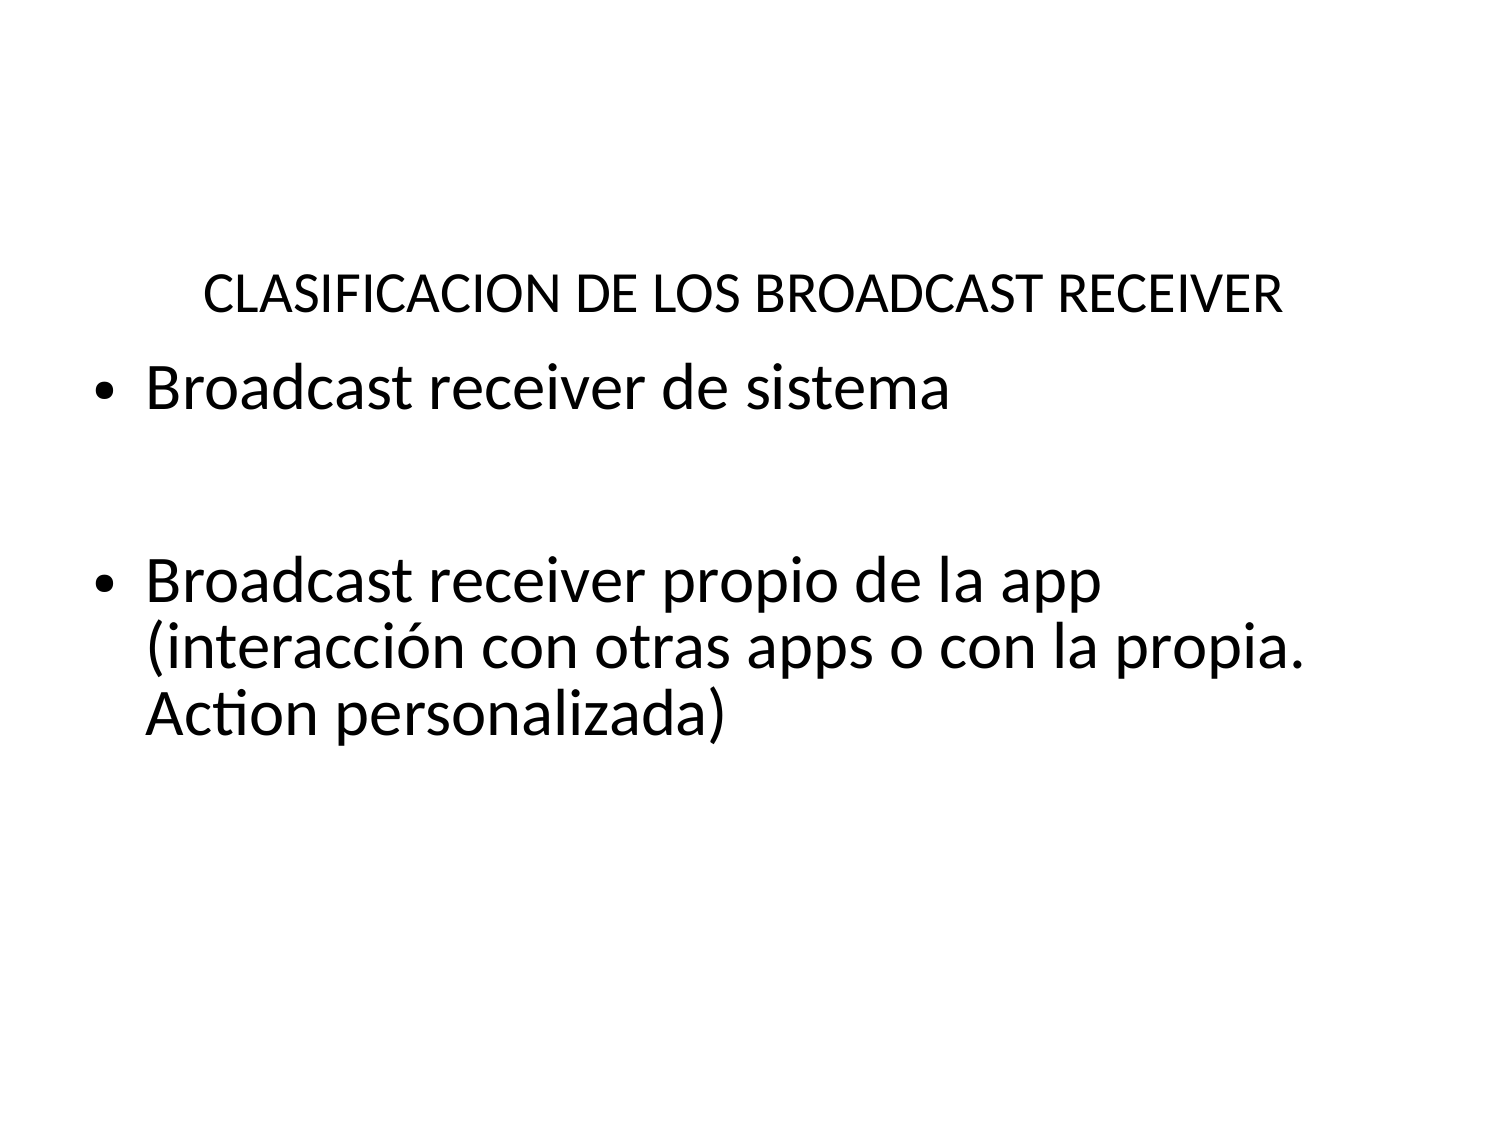

# CLASIFICACION DE LOS BROADCAST RECEIVER
Broadcast receiver de sistema
Broadcast receiver propio de la app (interacción con otras apps o con la propia. Action personalizada)